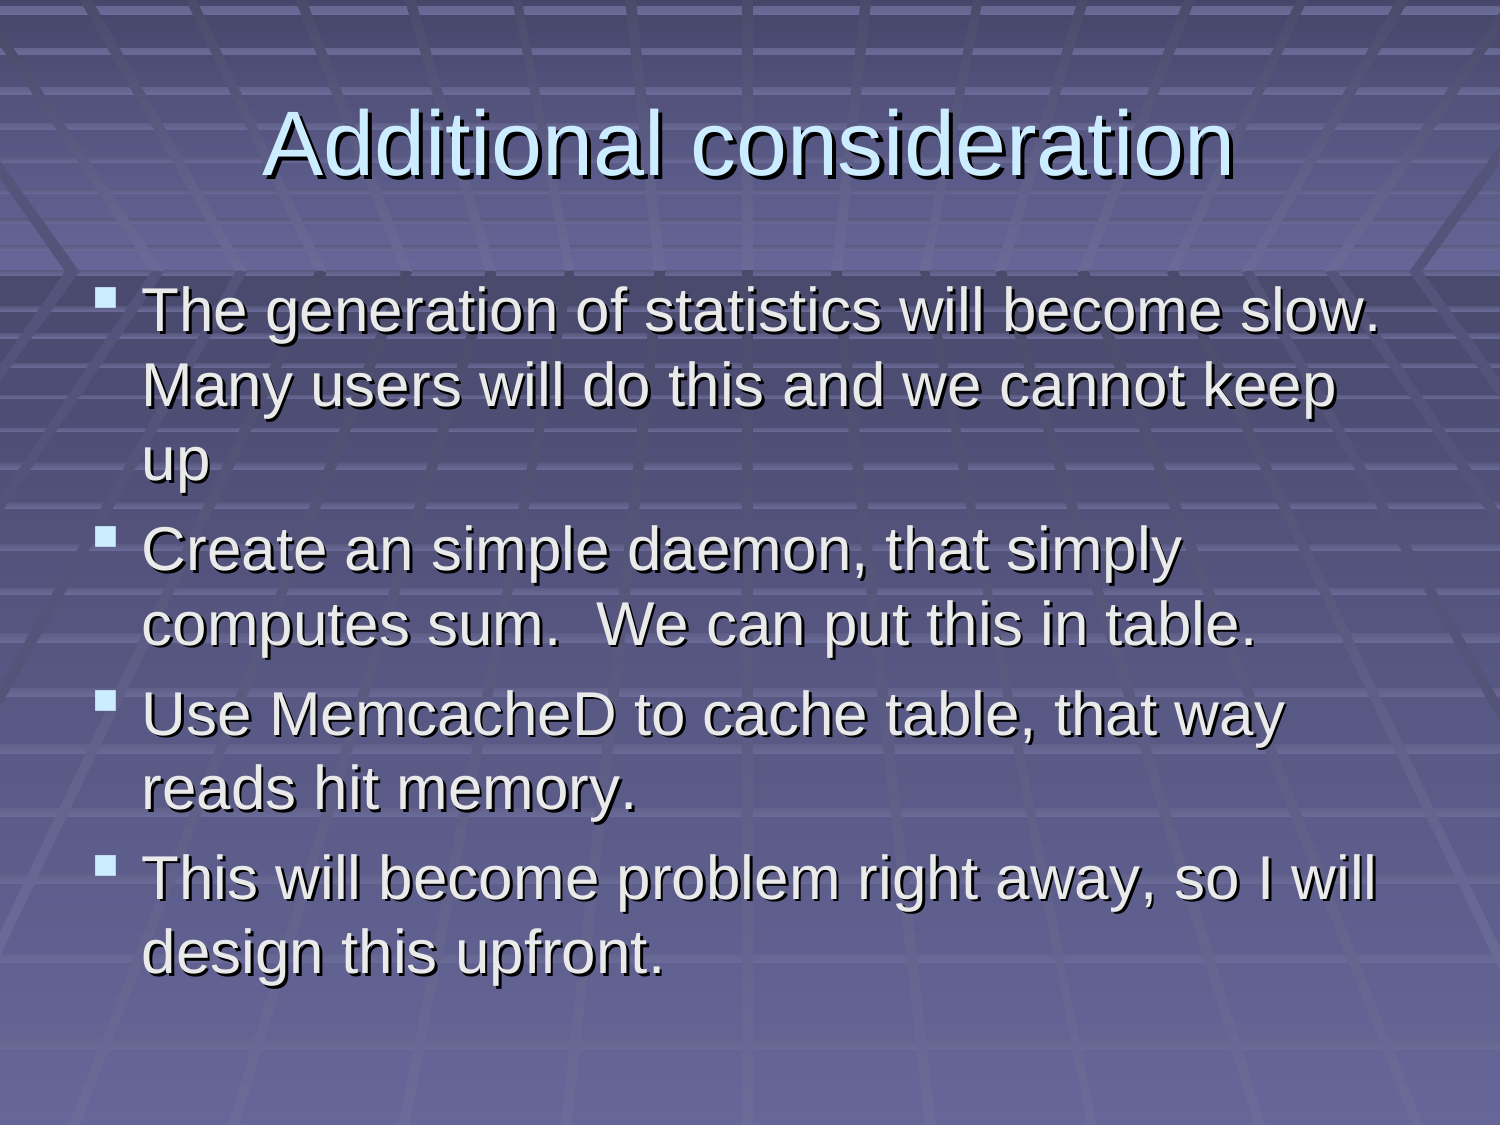

# Additional consideration
The generation of statistics will become slow. Many users will do this and we cannot keep up
Create an simple daemon, that simply computes sum. We can put this in table.
Use MemcacheD to cache table, that way reads hit memory.
This will become problem right away, so I will design this upfront.